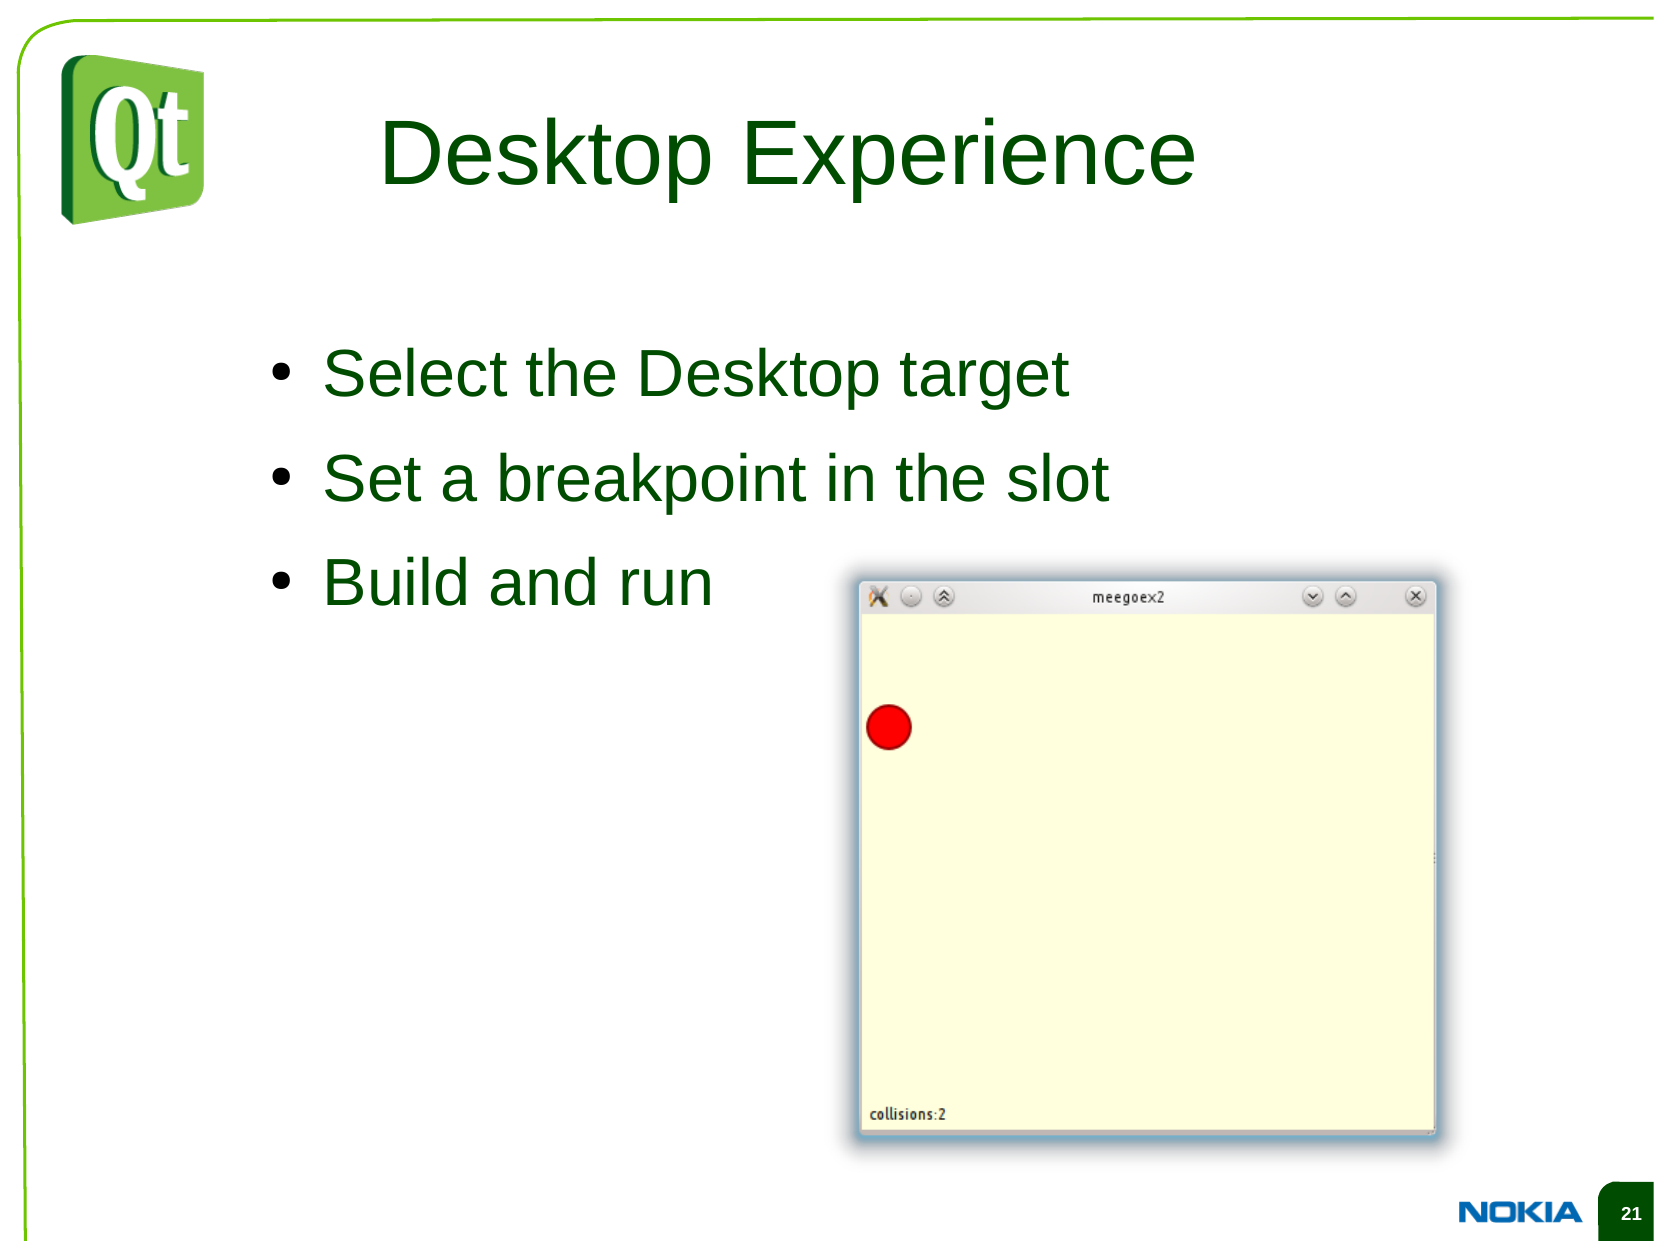

# Desktop Experience
Select the Desktop target
Set a breakpoint in the slot
Build and run